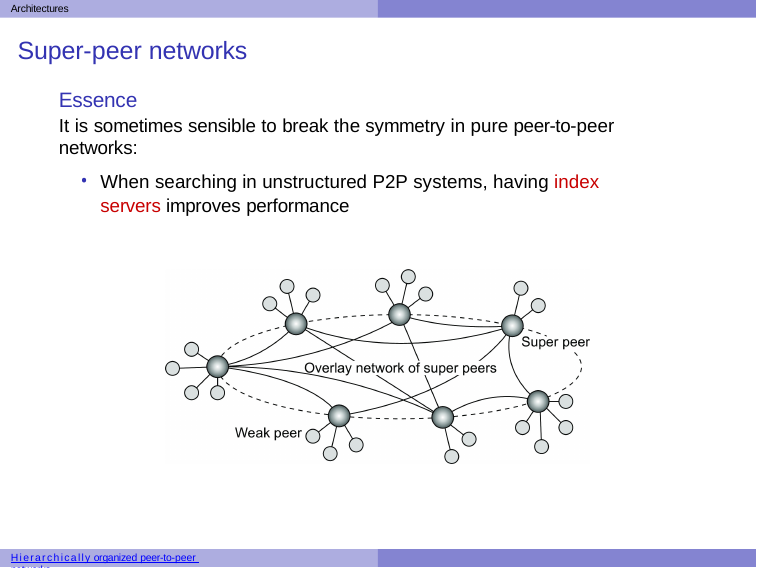

Architectures
# Super-peer networks
Essence
It is sometimes sensible to break the symmetry in pure peer-to-peer networks:
When searching in unstructured P2P systems, having index servers improves performance
Hierarchically organized peer-to-peer networks